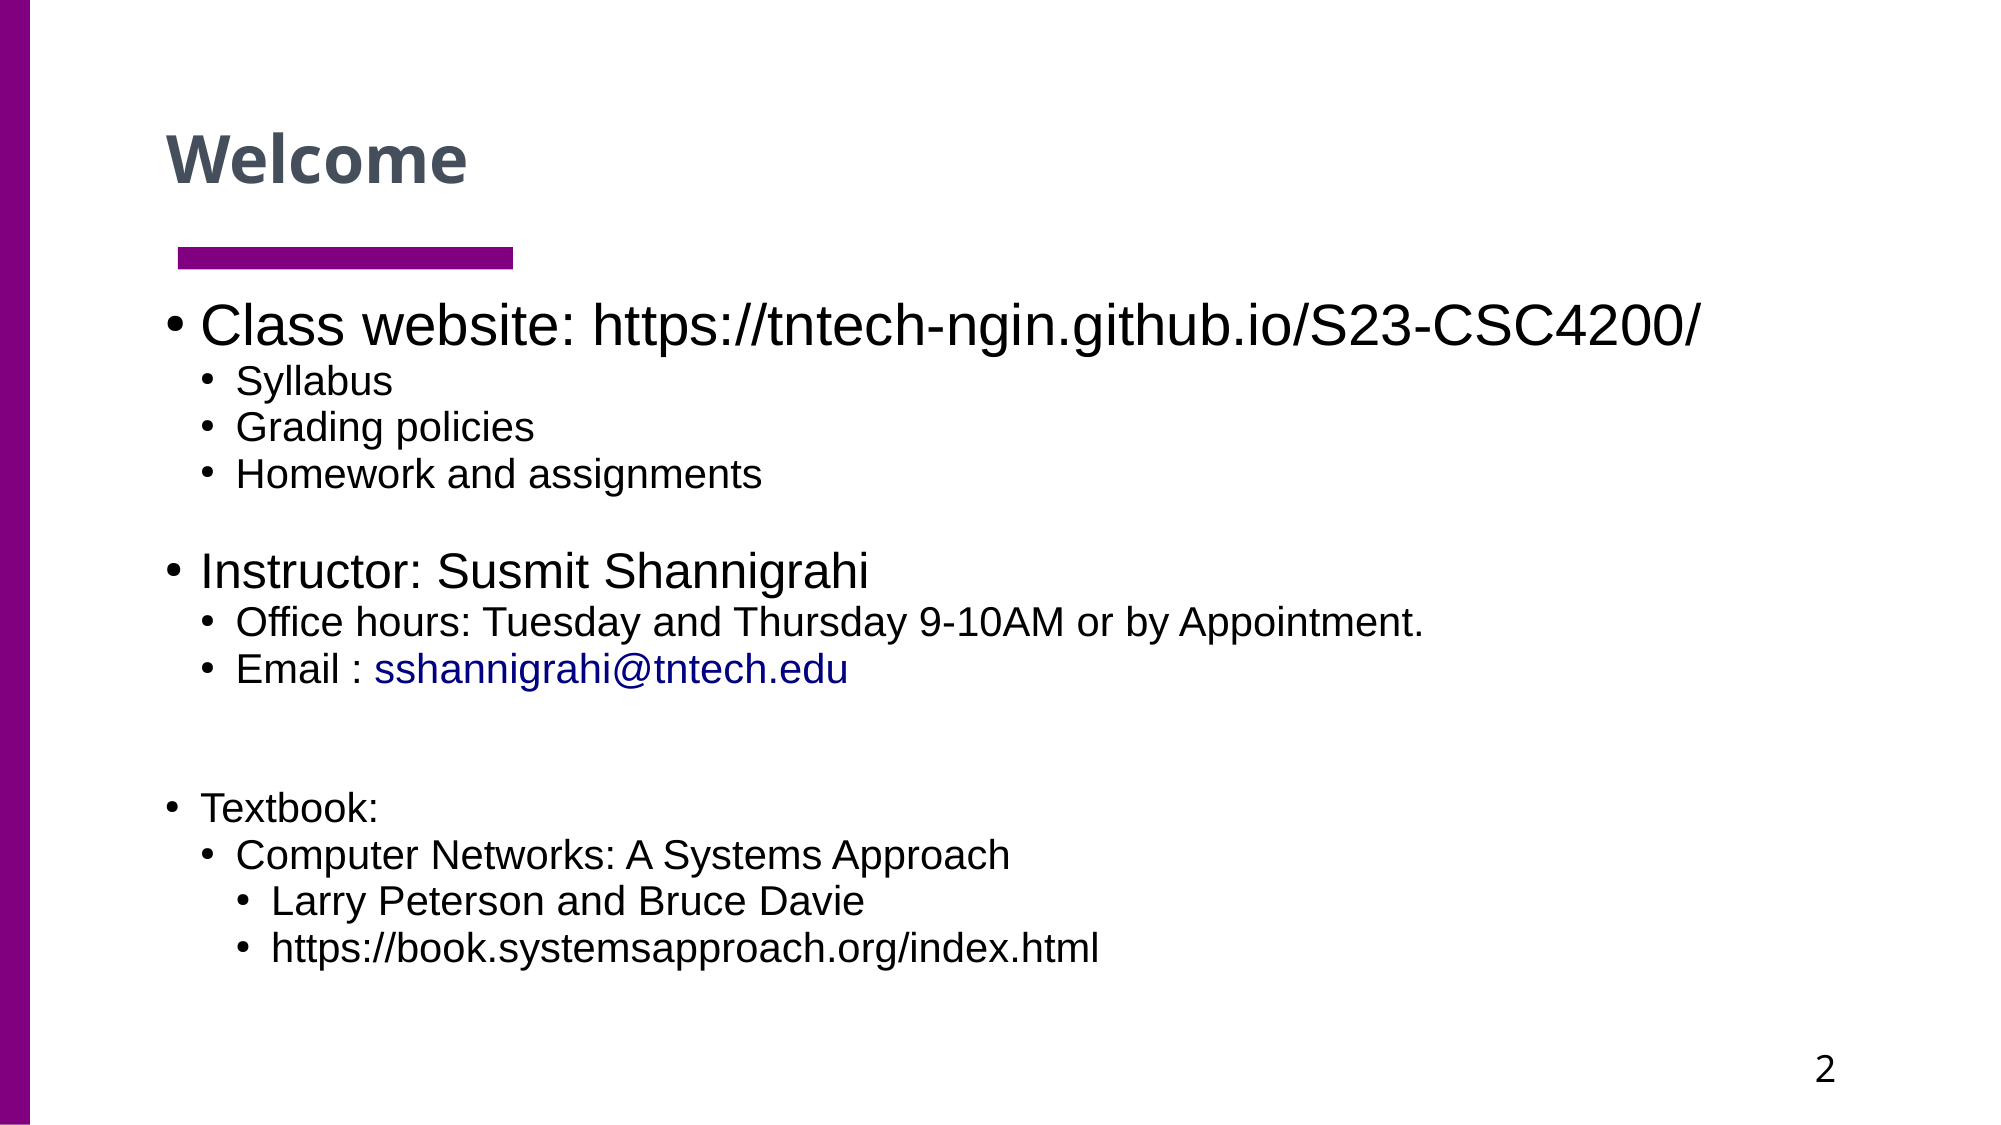

Welcome
Class website: https://tntech-ngin.github.io/S23-CSC4200/
Syllabus
Grading policies
Homework and assignments
Instructor: Susmit Shannigrahi
Office hours: Tuesday and Thursday 9-10AM or by Appointment.
Email : sshannigrahi@tntech.edu
Textbook:
Computer Networks: A Systems Approach
Larry Peterson and Bruce Davie
https://book.systemsapproach.org/index.html